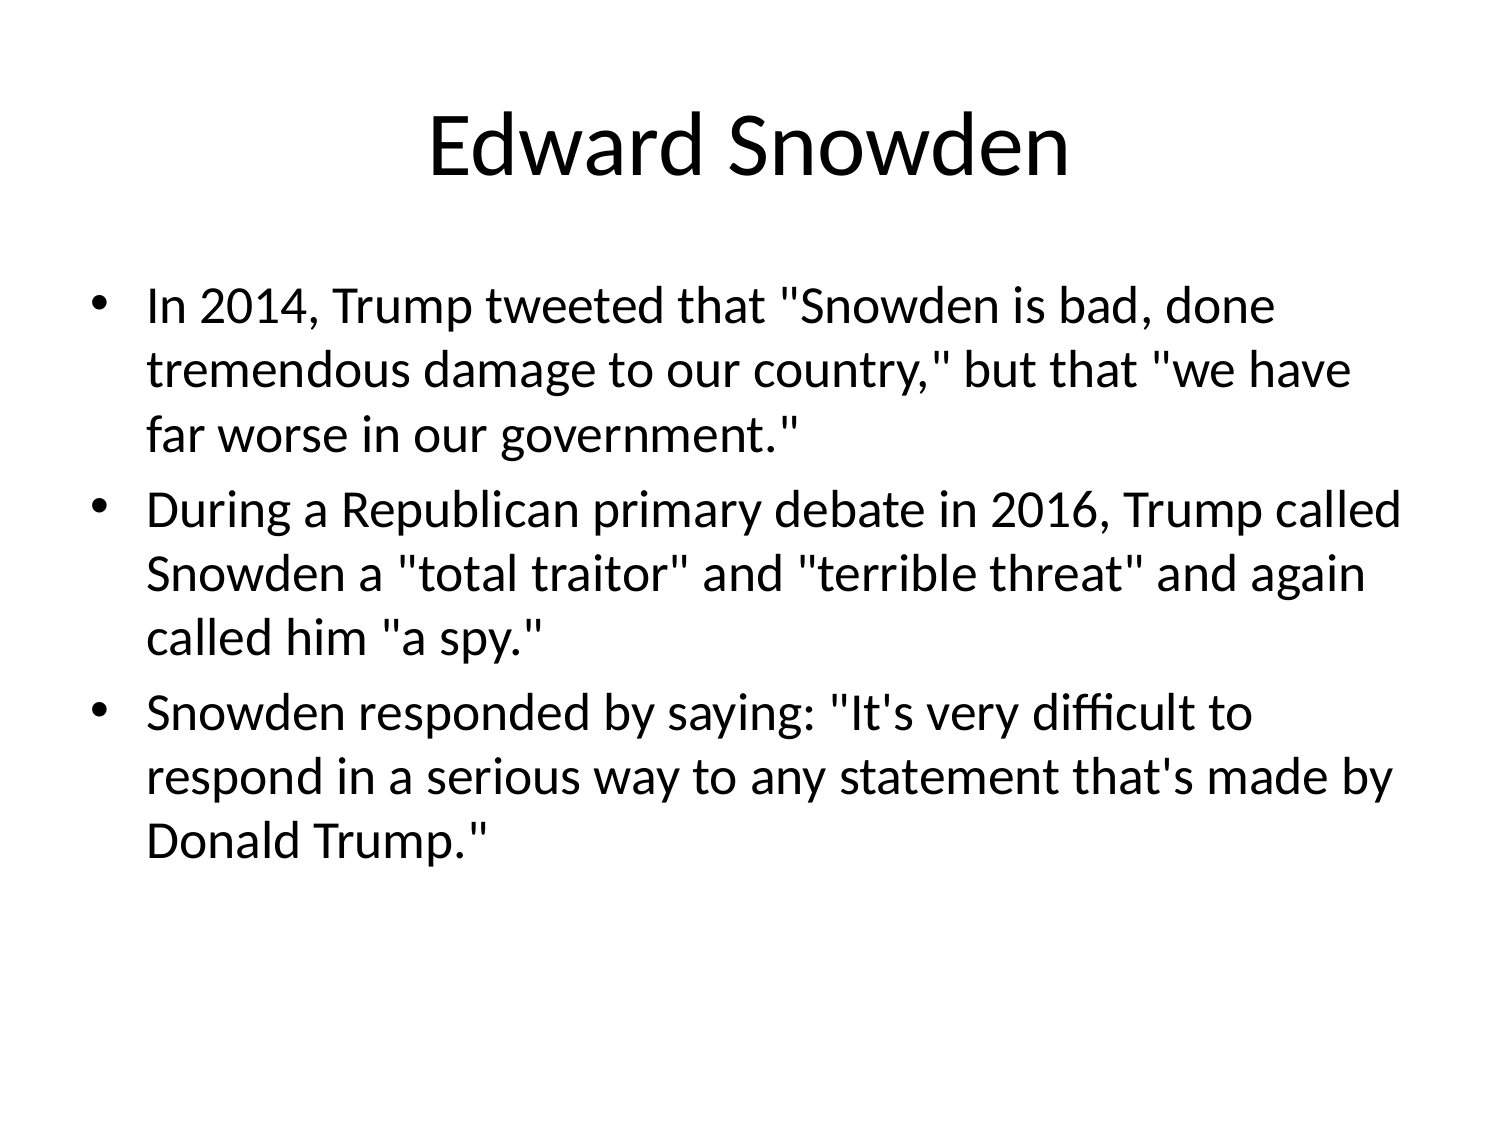

# Edward Snowden
In 2014, Trump tweeted that "Snowden is bad, done tremendous damage to our country," but that "we have far worse in our government."
During a Republican primary debate in 2016, Trump called Snowden a "total traitor" and "terrible threat" and again called him "a spy."
Snowden responded by saying: "It's very difficult to respond in a serious way to any statement that's made by Donald Trump."